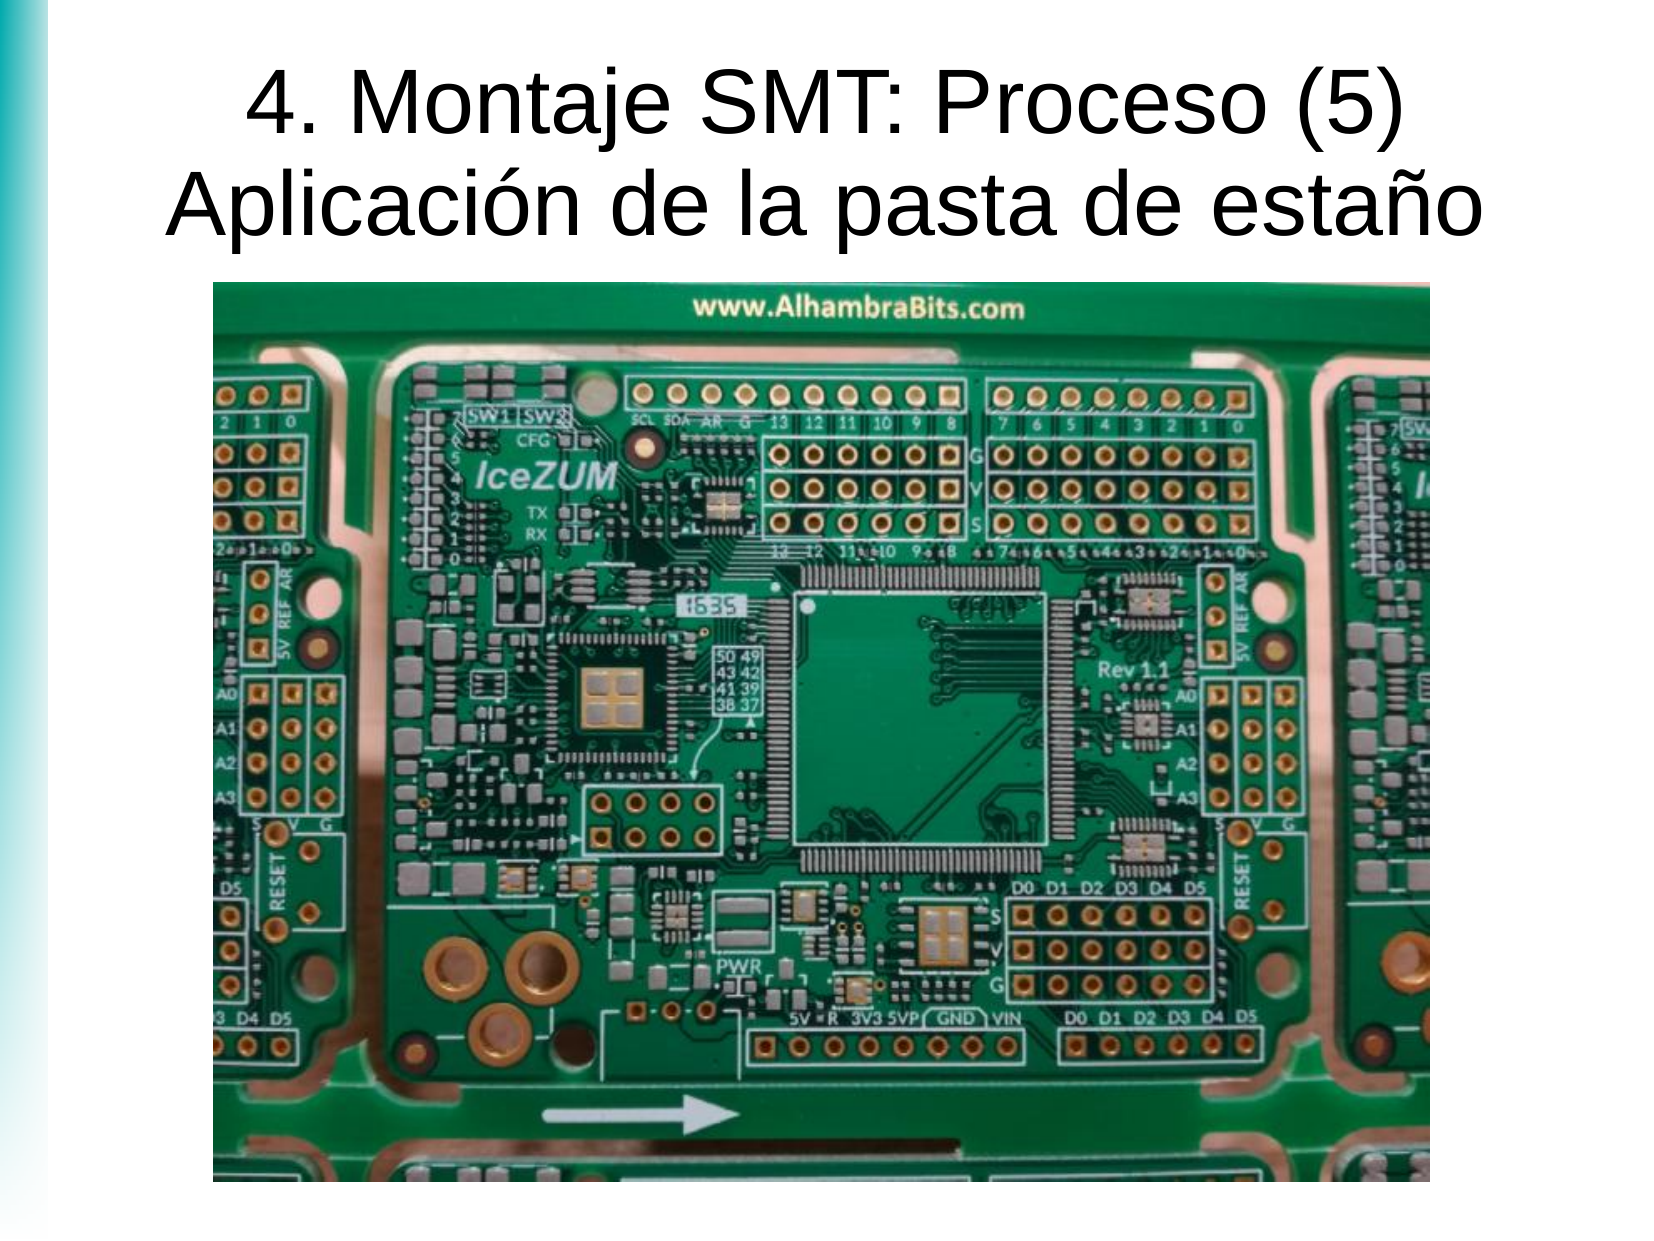

# 4. Montaje SMT: Proceso (5) Aplicación de la pasta de estaño